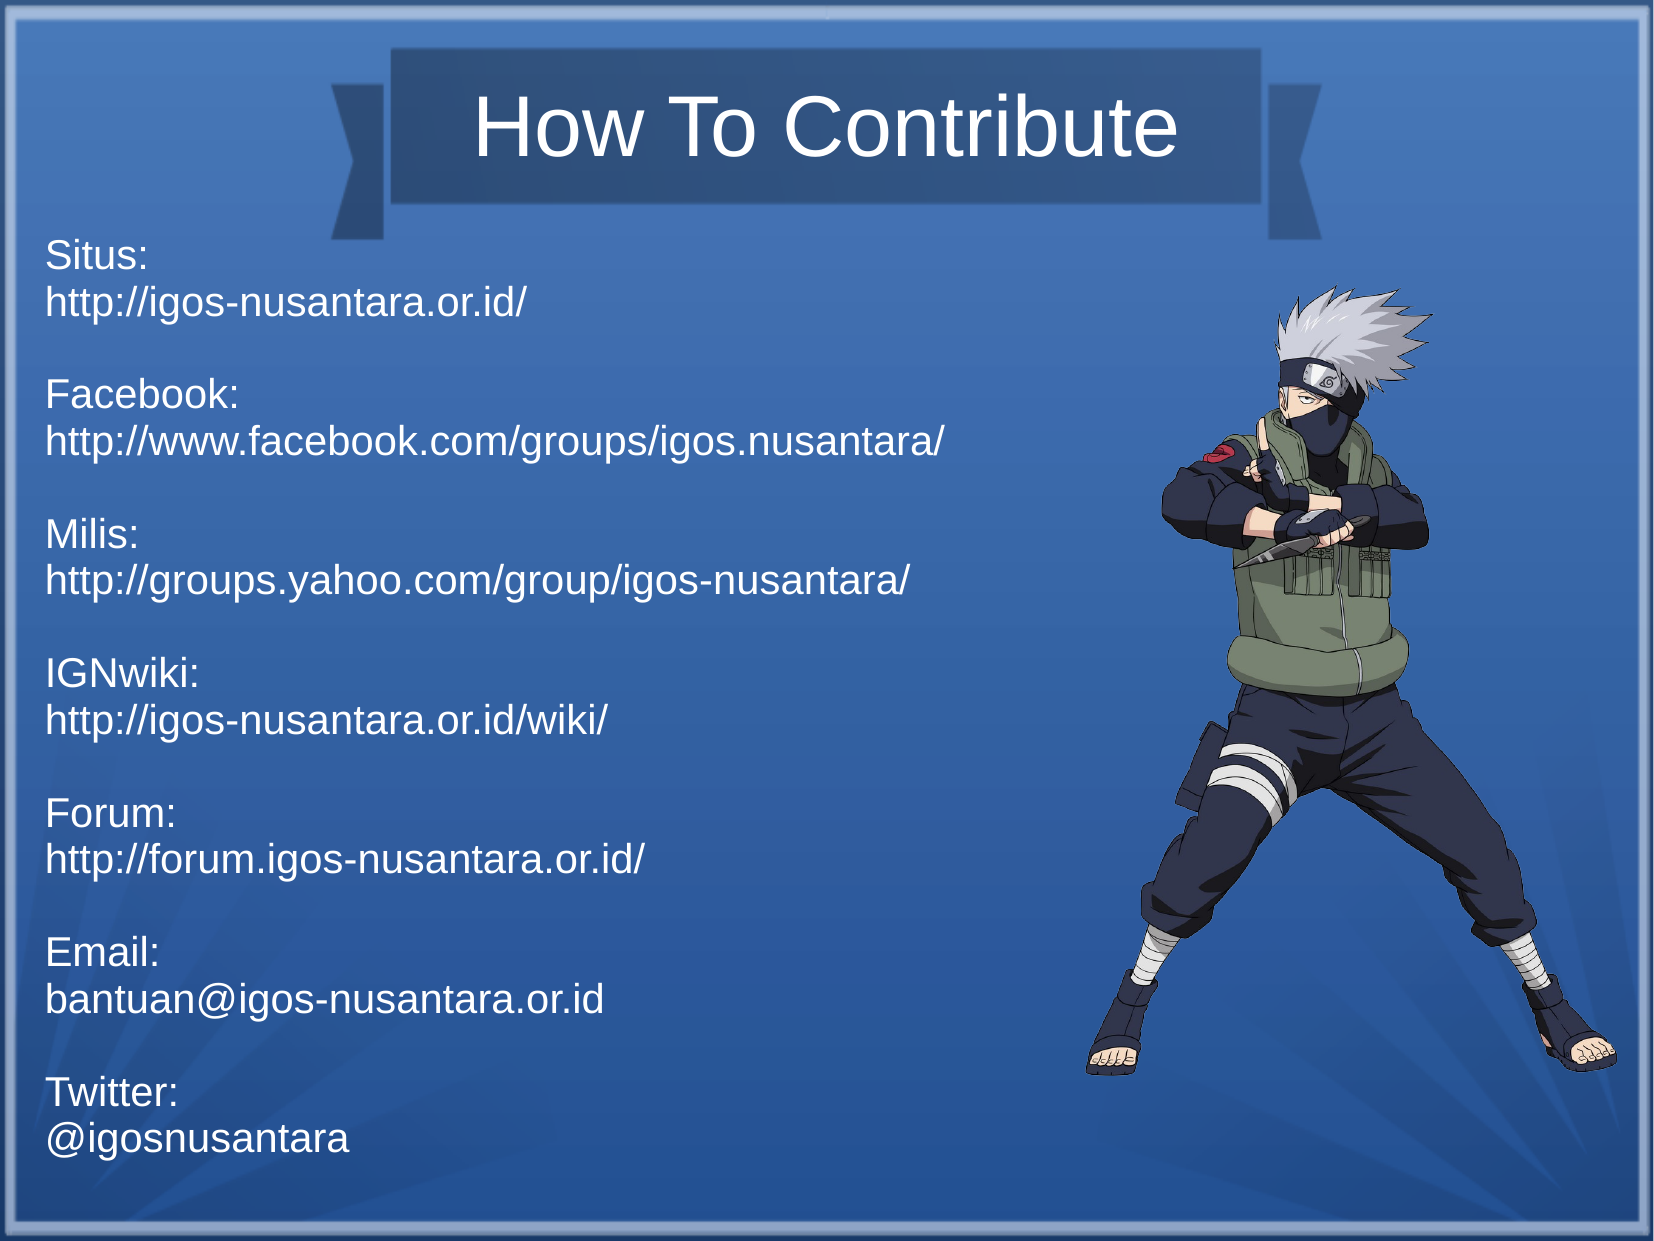

# How To Contribute
Situs:
http://igos-nusantara.or.id/
Facebook: http://www.facebook.com/groups/igos.nusantara/
Milis:
http://groups.yahoo.com/group/igos-nusantara/
IGNwiki:
http://igos-nusantara.or.id/wiki/
Forum:
http://forum.igos-nusantara.or.id/
Email:
bantuan@igos-nusantara.or.id
Twitter:
@igosnusantara